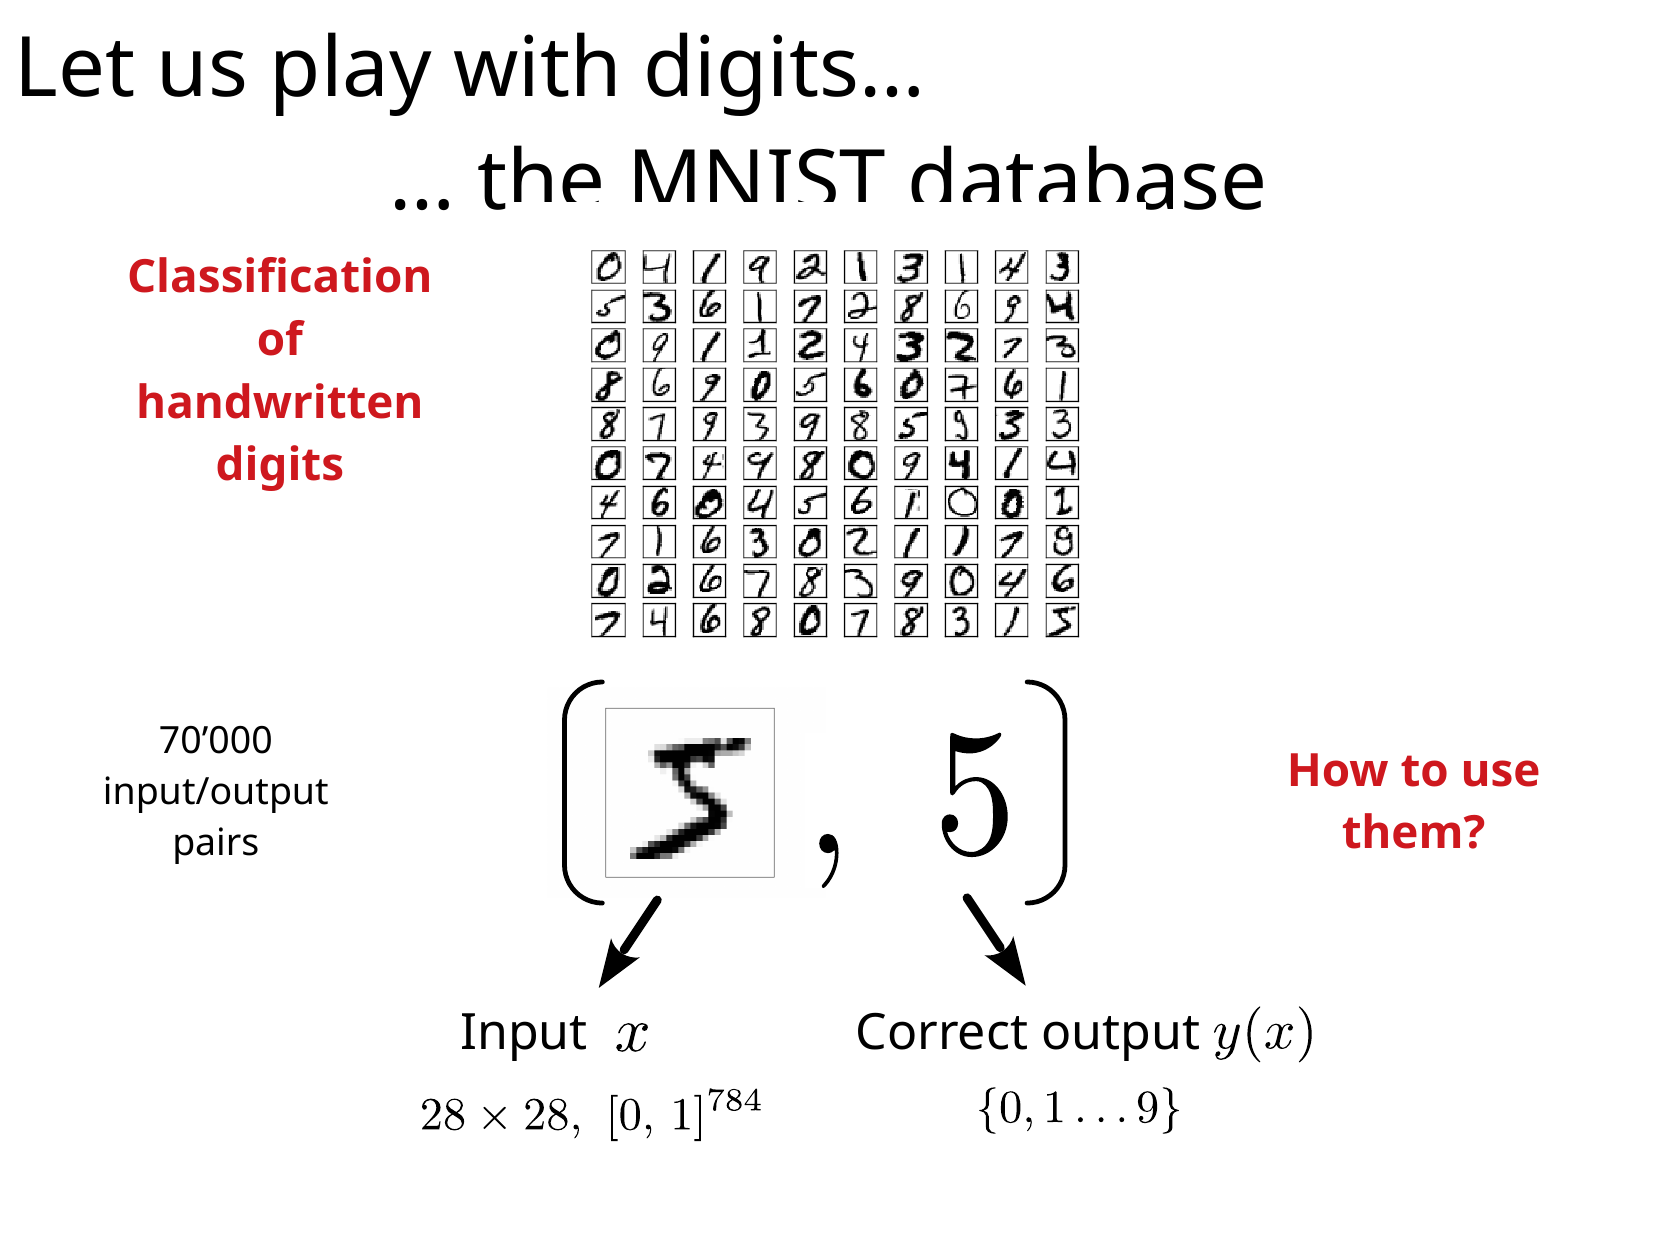

Let us play with digits…
					… the MNIST database
Classification of
handwritten
digits
70’000
input/output pairs
How to use them?
Input
Correct output